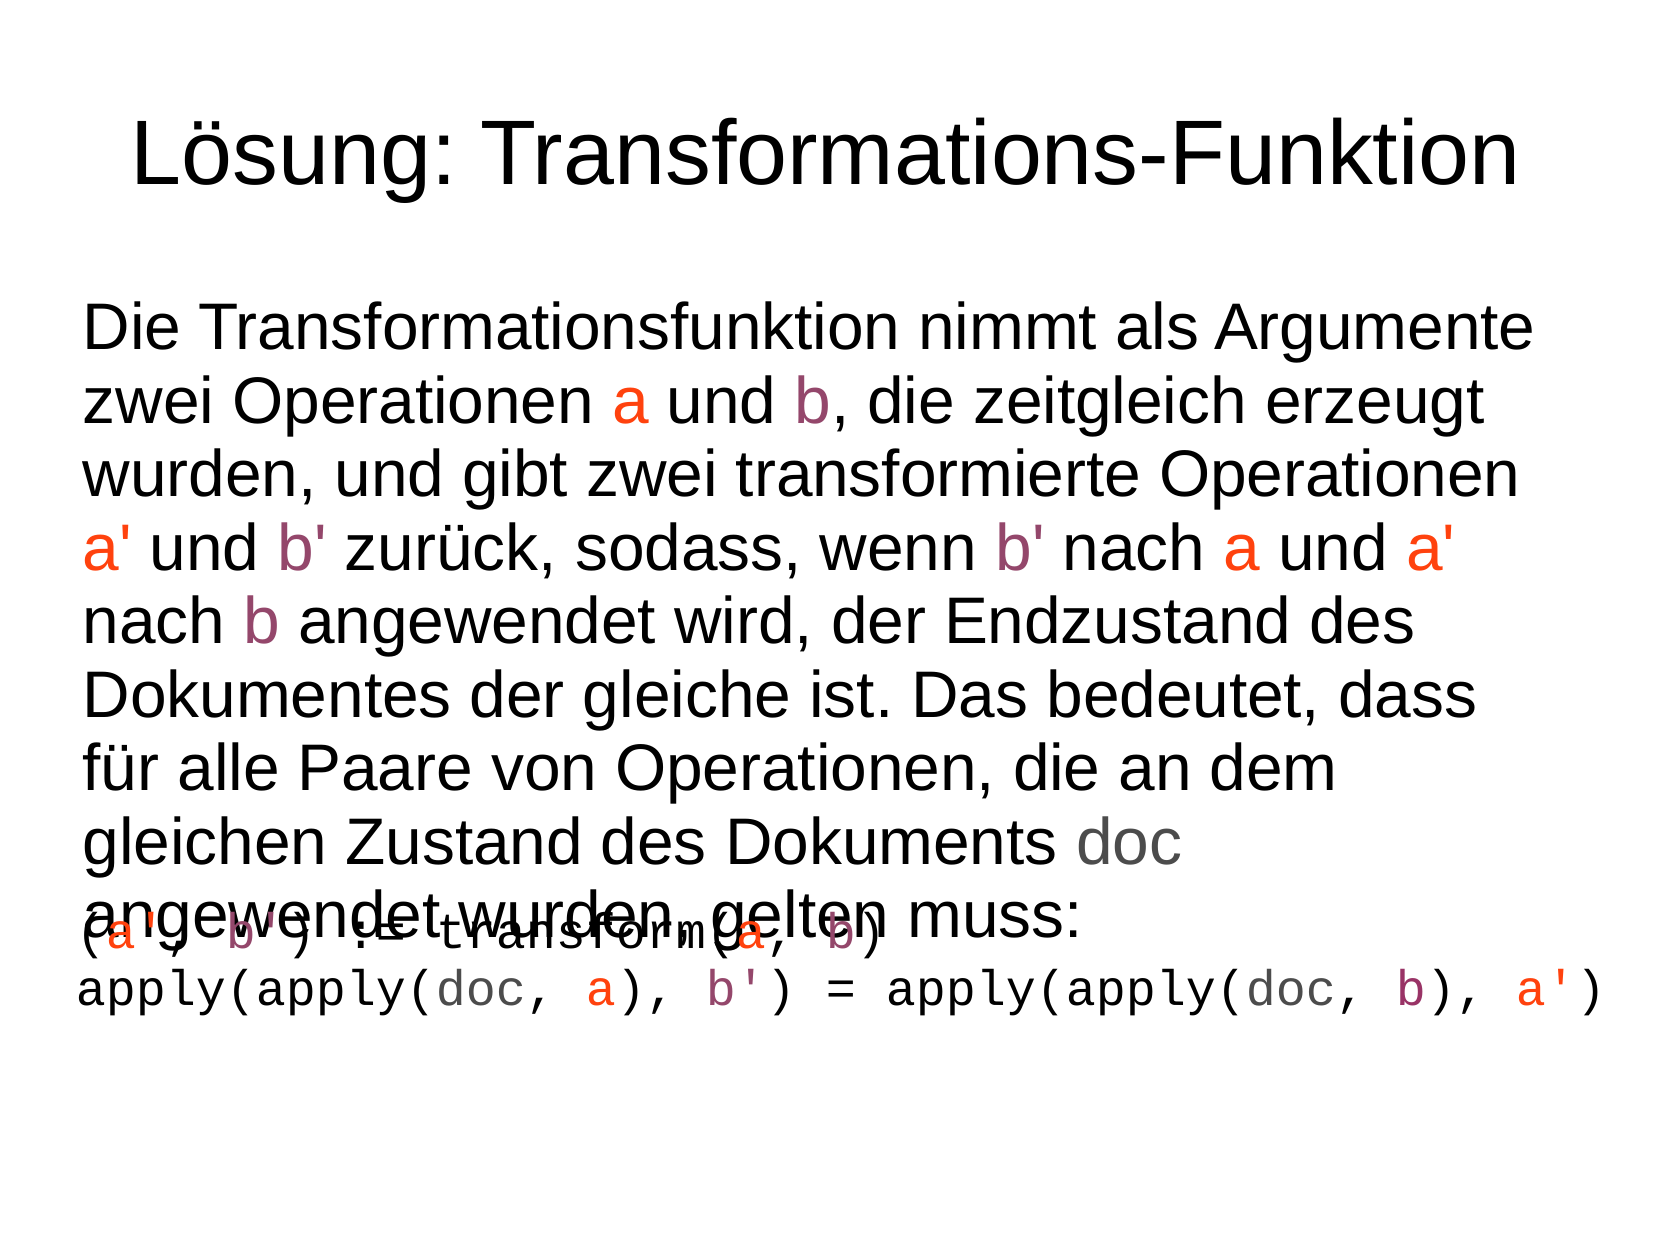

# Lösung: Transformations-Funktion
Die Transformationsfunktion nimmt als Argumente zwei Operationen a und b, die zeitgleich erzeugt wurden, und gibt zwei transformierte Operationen a' und b' zurück, sodass, wenn b' nach a und a' nach b angewendet wird, der Endzustand des Dokumentes der gleiche ist. Das bedeutet, dass für alle Paare von Operationen, die an dem gleichen Zustand des Dokuments doc angewendet wurden, gelten muss:
(a', b') := transform(a, b)
apply(apply(doc, a), b') = apply(apply(doc, b), a')